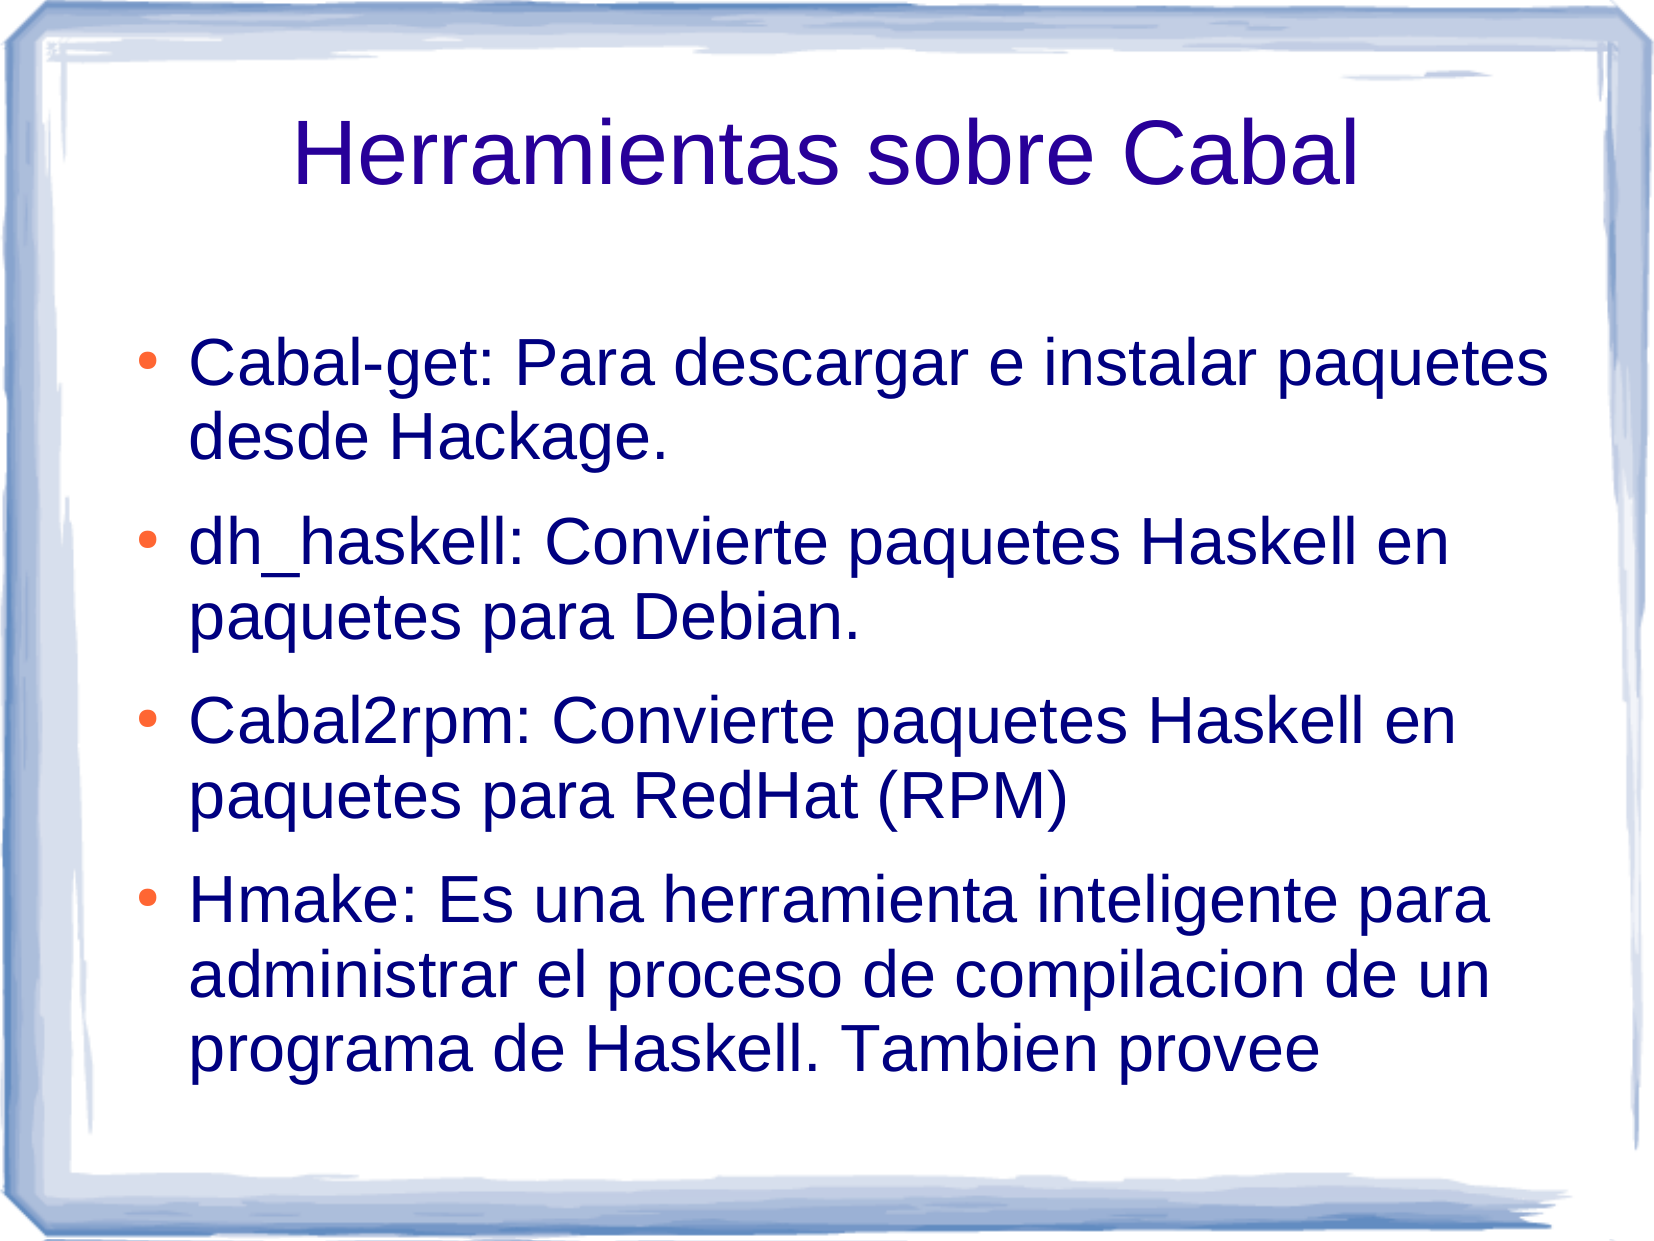

# Herramientas sobre Cabal
Cabal-get: Para descargar e instalar paquetes desde Hackage.
dh_haskell: Convierte paquetes Haskell en paquetes para Debian.
Cabal2rpm: Convierte paquetes Haskell en paquetes para RedHat (RPM)
Hmake: Es una herramienta inteligente para administrar el proceso de compilacion de un programa de Haskell. Tambien provee